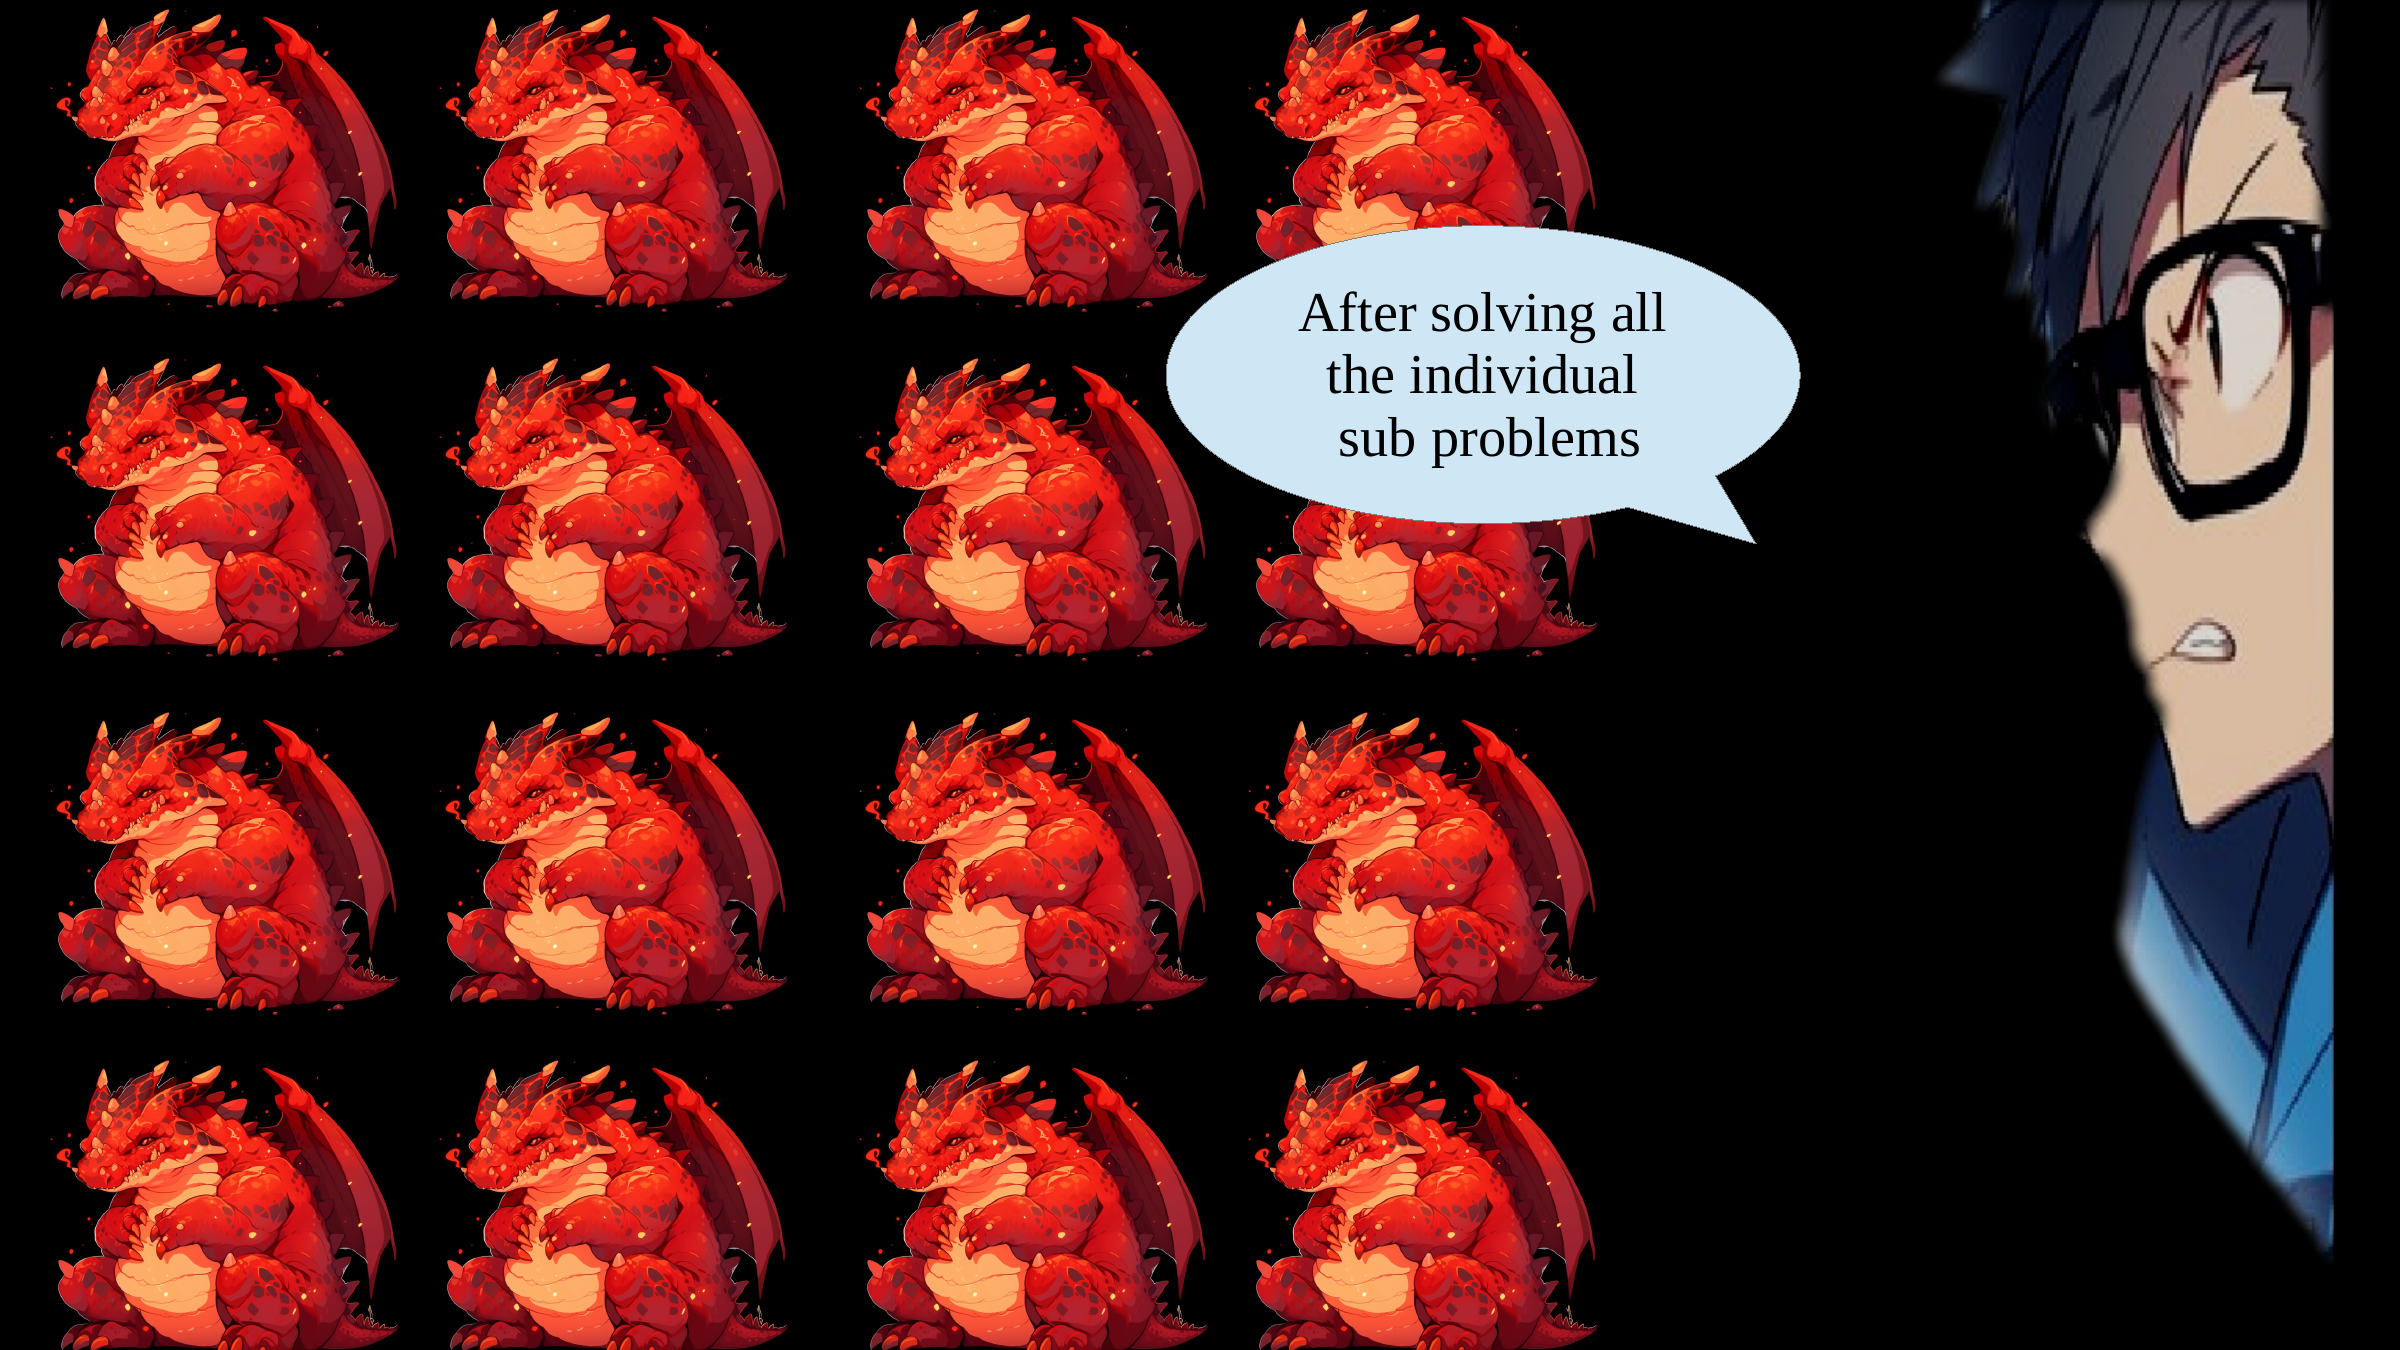

After solving all
the individual
 sub problems